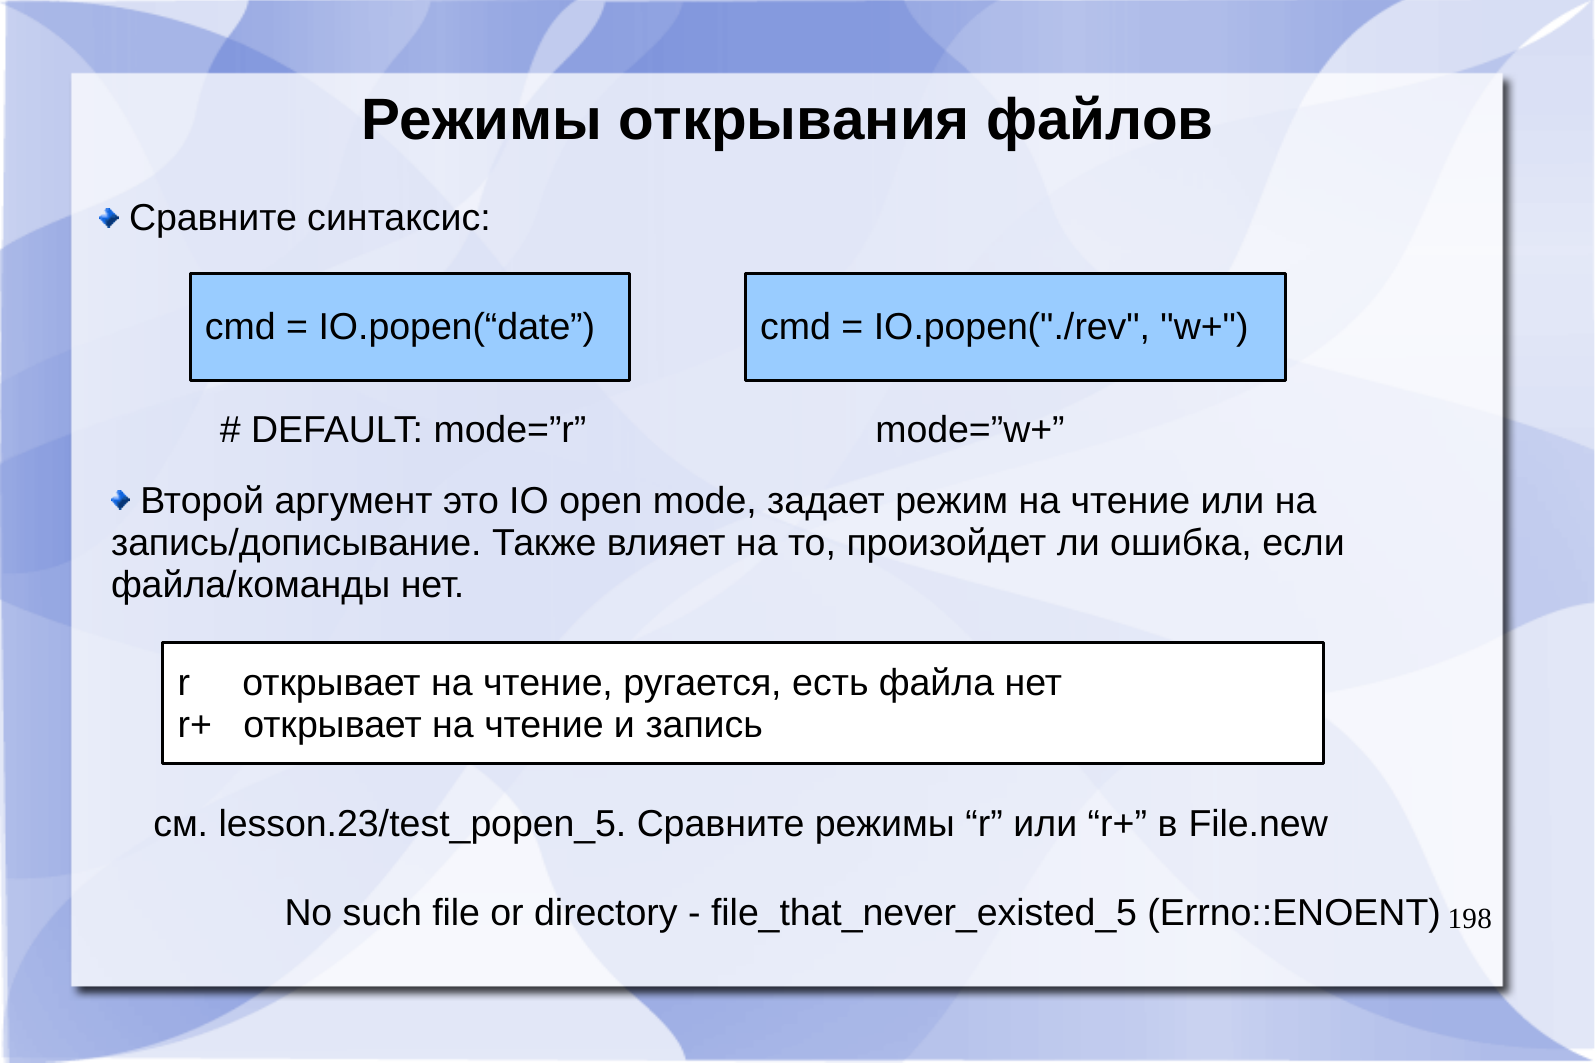

# Режимы открывания файлов
 Сравните синтаксис:
cmd = IO.popen(“date”)
cmd = IO.popen("./rev", "w+")
# DEFAULT: mode=”r”
mode=”w+”
 Второй аргумент это IO open mode, задает режим на чтение или на запись/дописывание. Также влияет на то, произойдет ли ошибка, если файла/команды нет.
r открывает на чтение, ругается, есть файла нет
r+ открывает на чтение и запись
см. lesson.23/test_popen_5. Сравните режимы “r” или “r+” в File.new
No such file or directory - file_that_never_existed_5 (Errno::ENOENT)
198